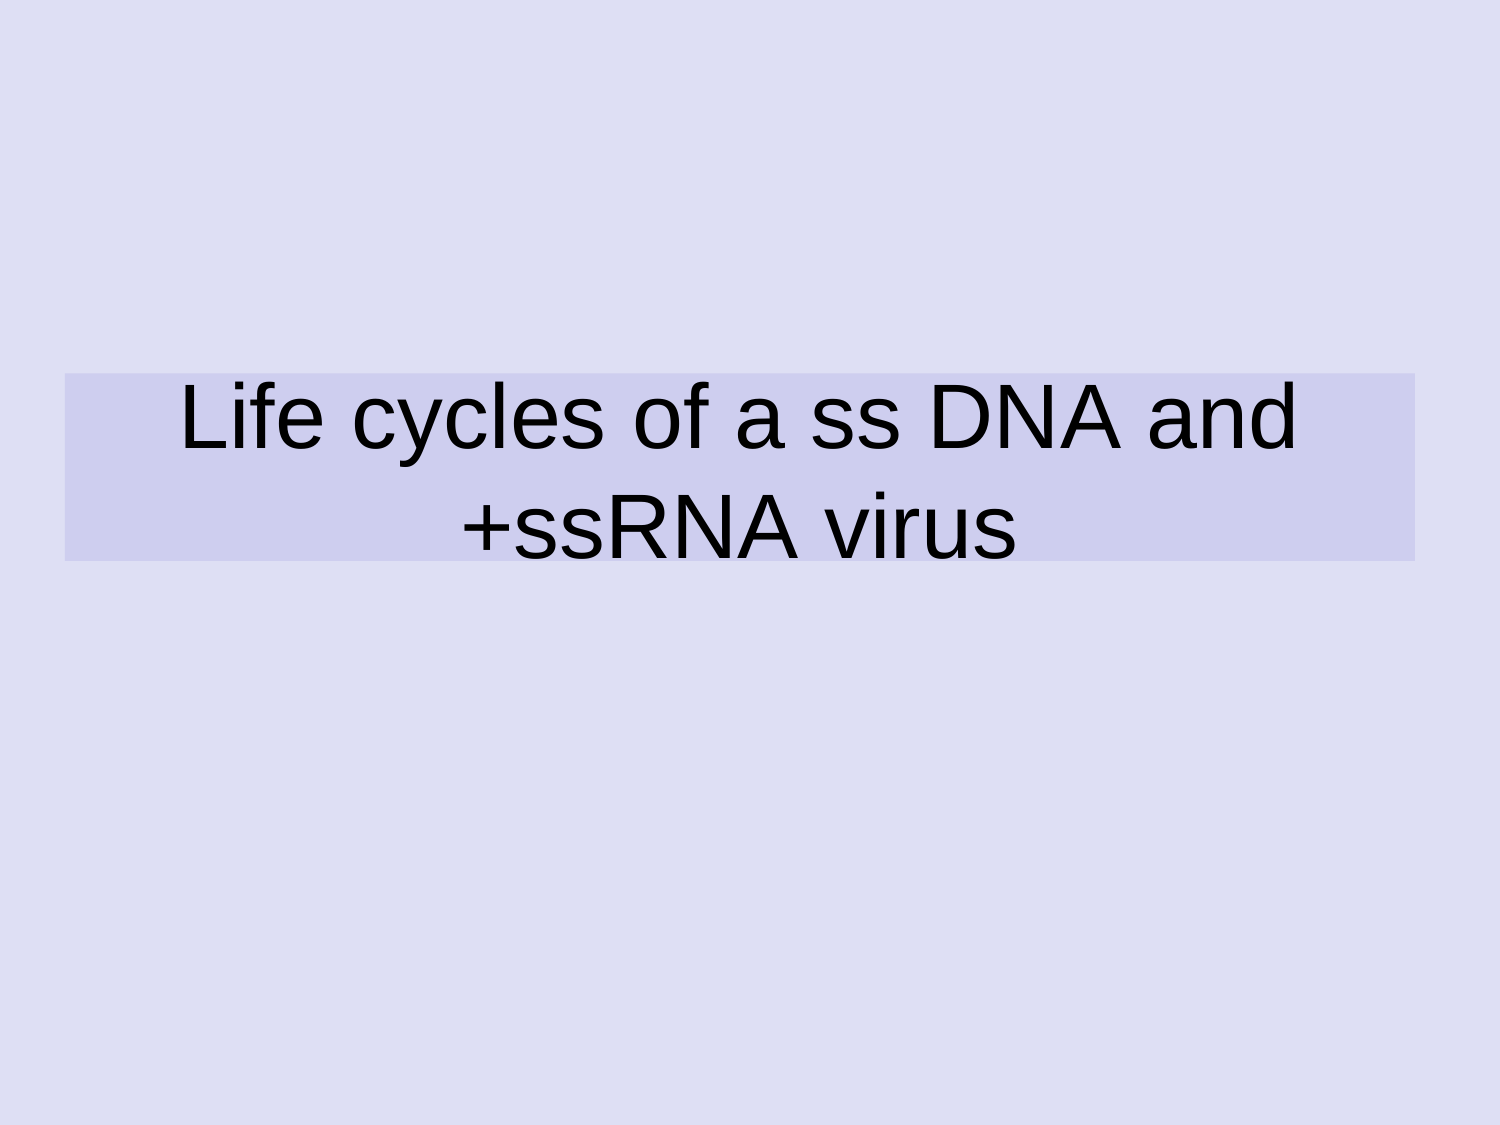

# Life cycles of a ss DNA and +ssRNA virus